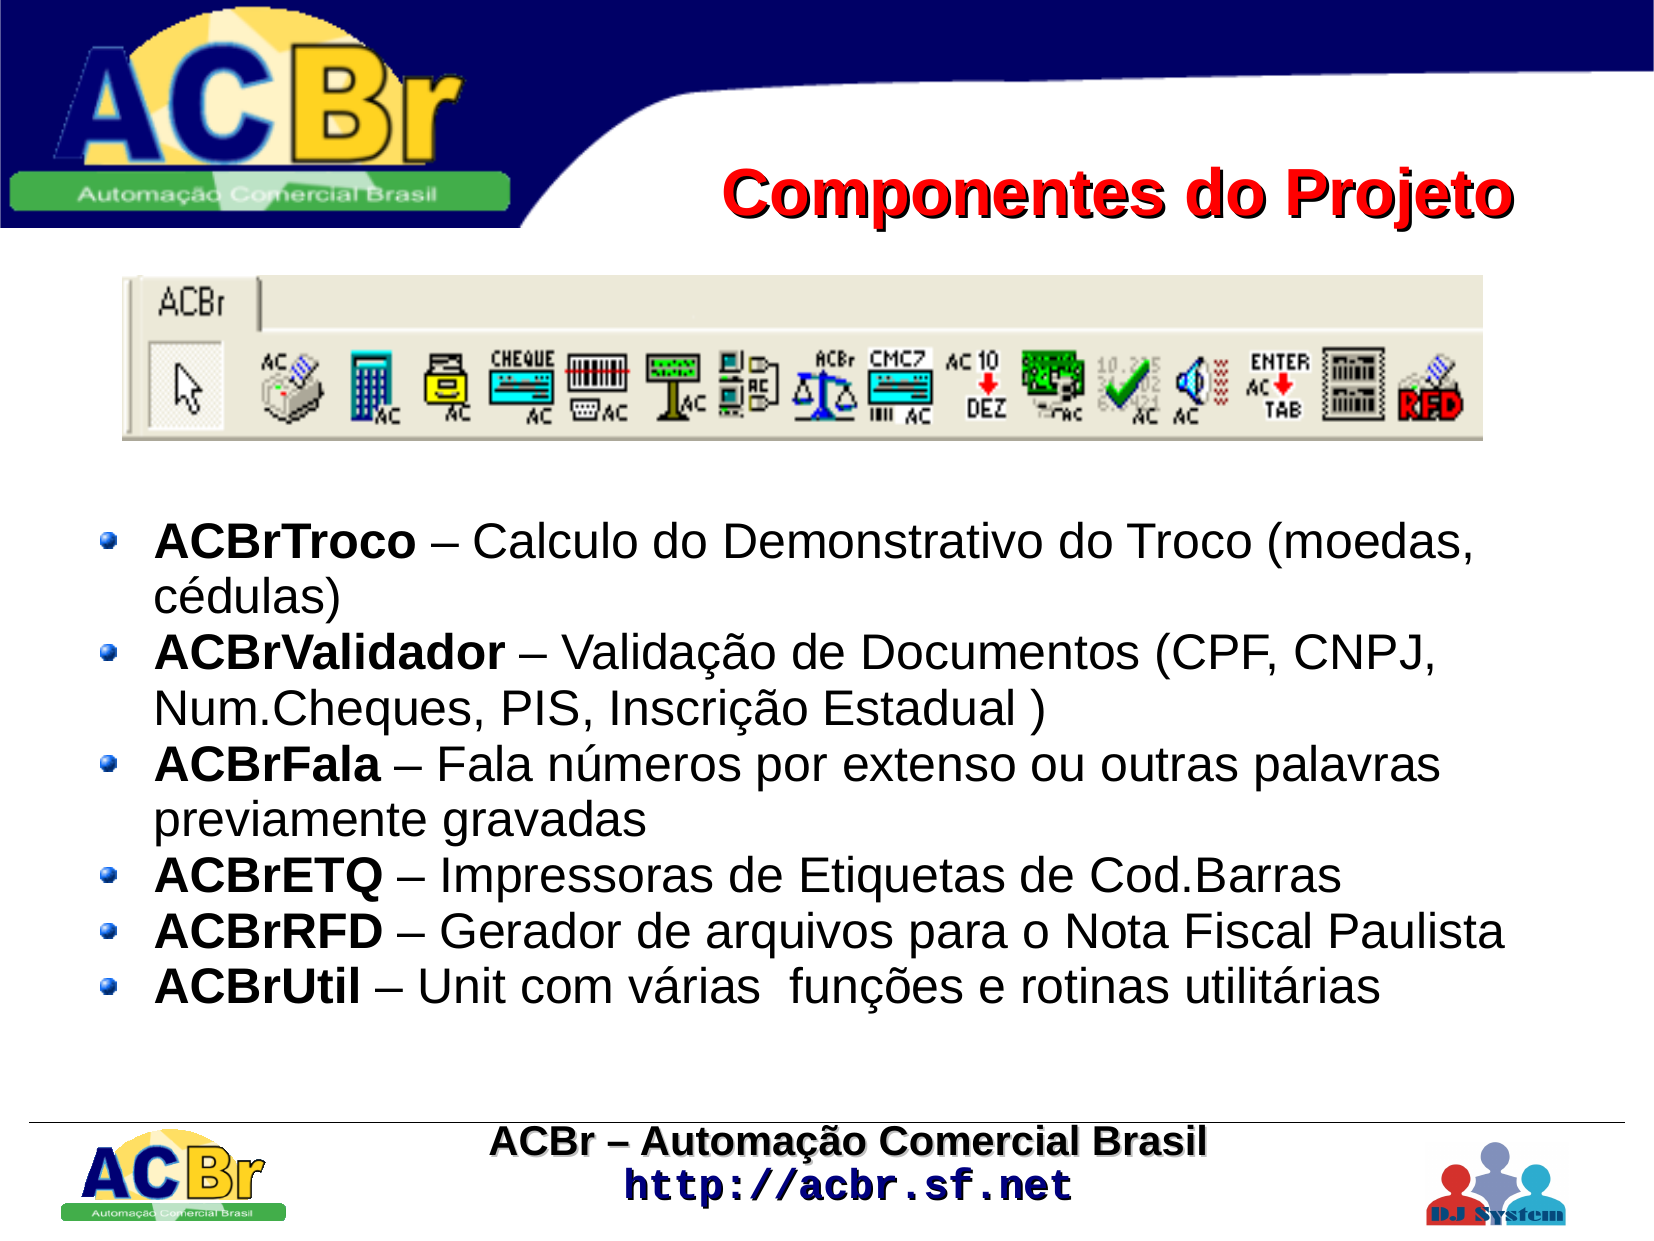

# Componentes do Projeto
ACBrTroco – Calculo do Demonstrativo do Troco (moedas, cédulas)
ACBrValidador – Validação de Documentos (CPF, CNPJ, Num.Cheques, PIS, Inscrição Estadual )
ACBrFala – Fala números por extenso ou outras palavras previamente gravadas
ACBrETQ – Impressoras de Etiquetas de Cod.Barras
ACBrRFD – Gerador de arquivos para o Nota Fiscal Paulista
ACBrUtil – Unit com várias funções e rotinas utilitárias